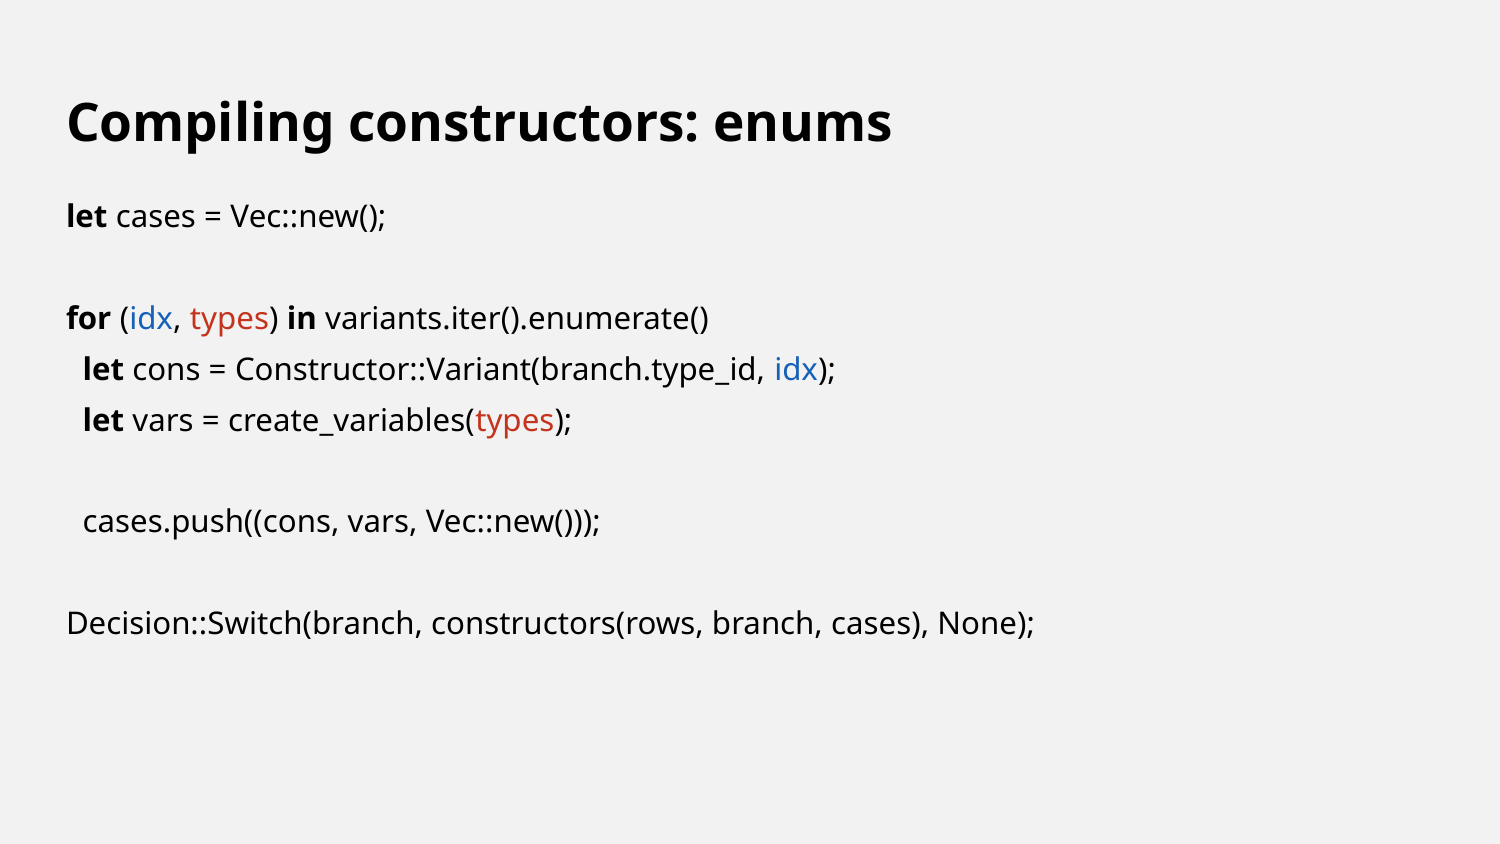

# Compiling constructors: enums
let cases = Vec::new();
for (idx, types) in variants.iter().enumerate()
 let cons = Constructor::Variant(branch.type_id, idx);
 let vars = create_variables(types);
 cases.push((cons, vars, Vec::new()));
Decision::Switch(branch, constructors(rows, branch, cases), None);